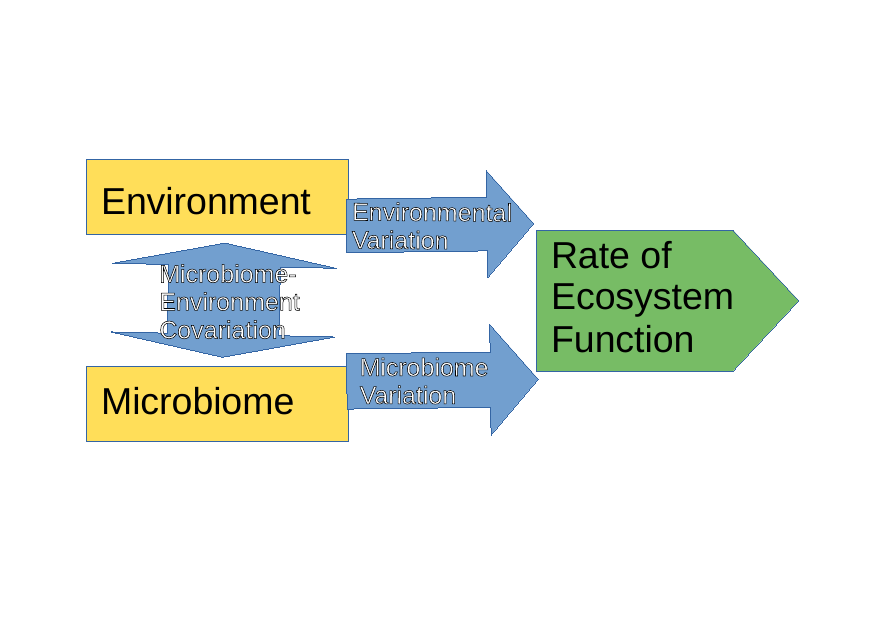

Environment
Environmental
Variation
Rate of
Ecosystem Function
Microbiome-
Environment
Covariation
Microbiome
Variation
Microbiome